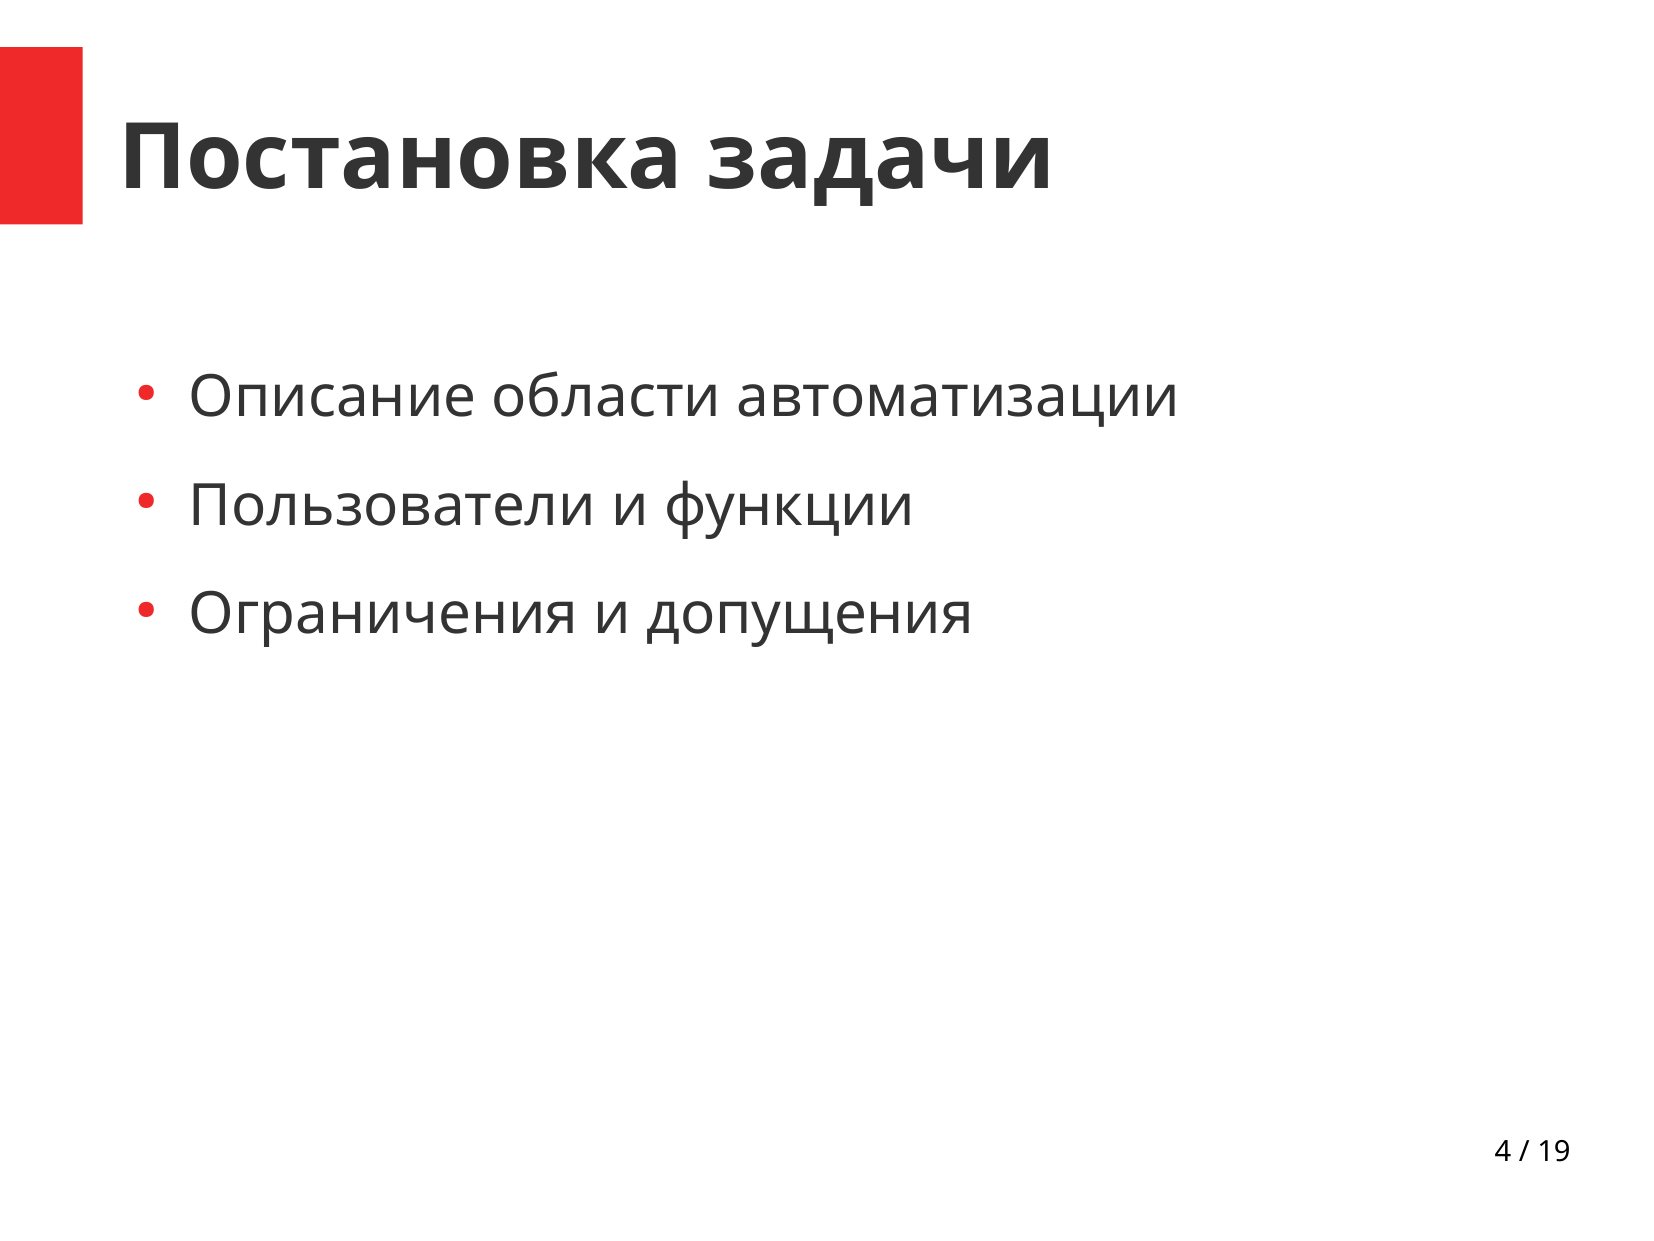

# Постановка задачи
Описание области автоматизации
Пользователи и функции
Ограничения и допущения
4